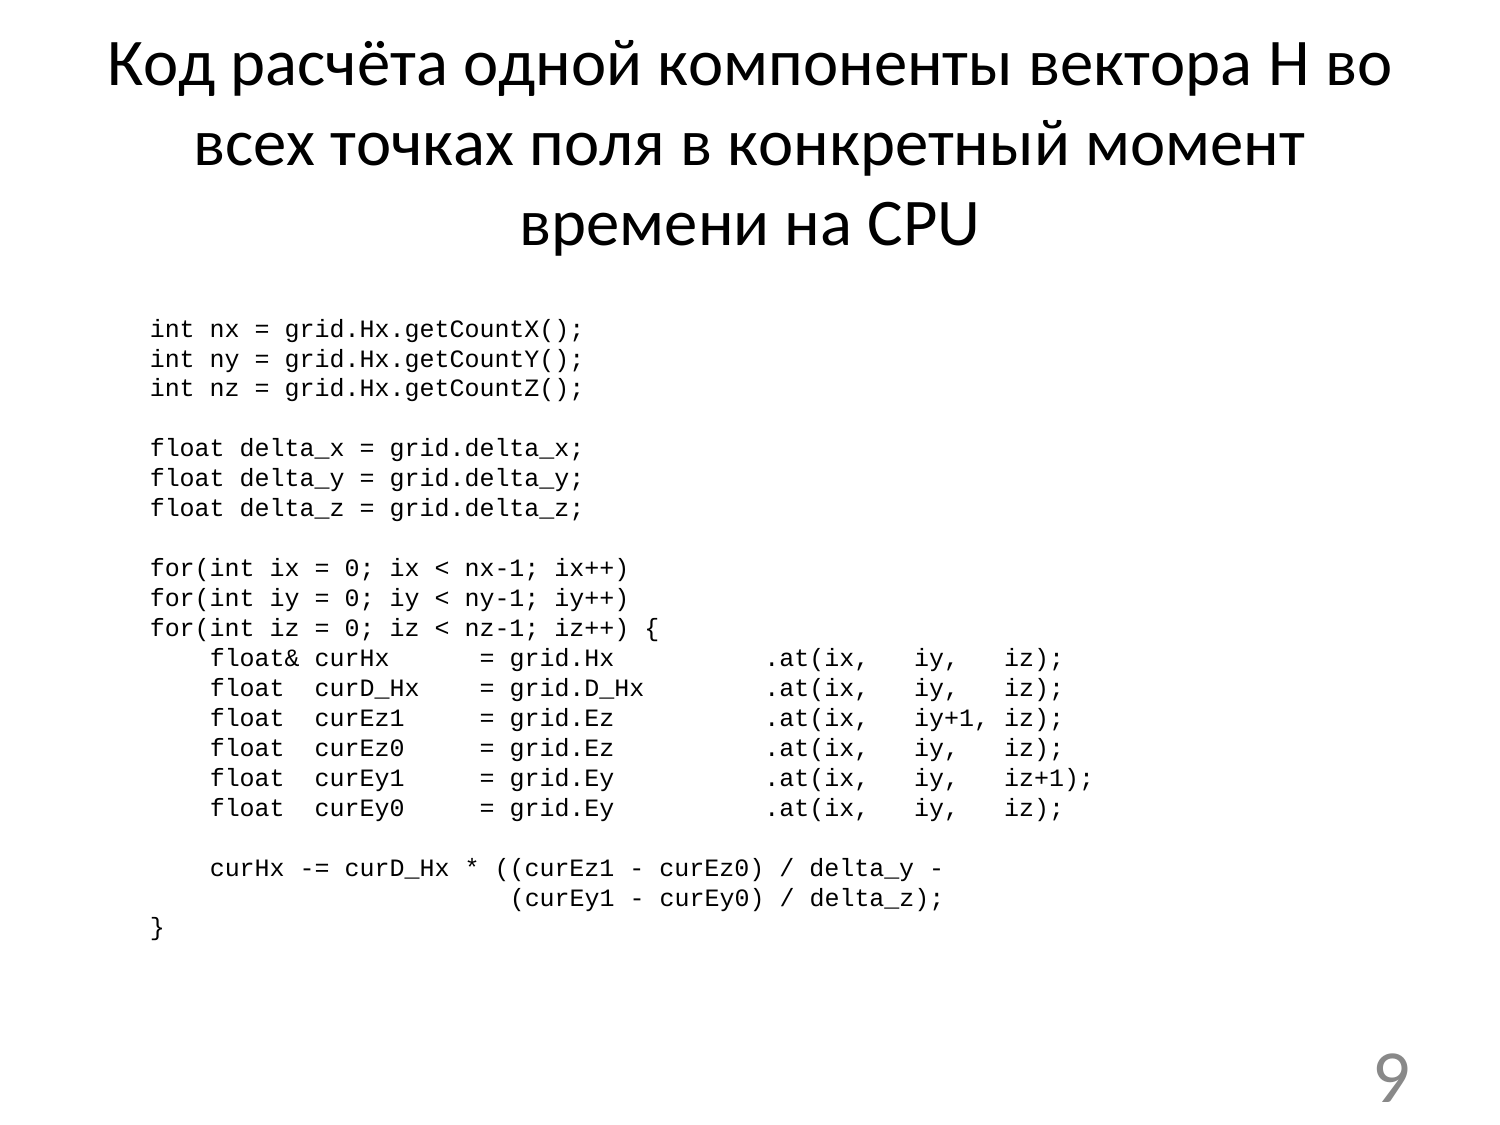

# Код расчёта одной компоненты вектора H во всех точках поля в конкретный момент времени на CPU
 int nx = grid.Hx.getCountX();
 int ny = grid.Hx.getCountY();
 int nz = grid.Hx.getCountZ();
 float delta_x = grid.delta_x;
 float delta_y = grid.delta_y;
 float delta_z = grid.delta_z;
 for(int ix = 0; ix < nx-1; ix++)
 for(int iy = 0; iy < ny-1; iy++)
 for(int iz = 0; iz < nz-1; iz++) {
 float& curHx = grid.Hx .at(ix, iy, iz);
 float curD_Hx = grid.D_Hx .at(ix, iy, iz);
 float curEz1 = grid.Ez .at(ix, iy+1, iz);
 float curEz0 = grid.Ez .at(ix, iy, iz);
 float curEy1 = grid.Ey .at(ix, iy, iz+1);
 float curEy0 = grid.Ey .at(ix, iy, iz);
 curHx -= curD_Hx * ((curEz1 - curEz0) / delta_y -
 (curEy1 - curEy0) / delta_z);
 }